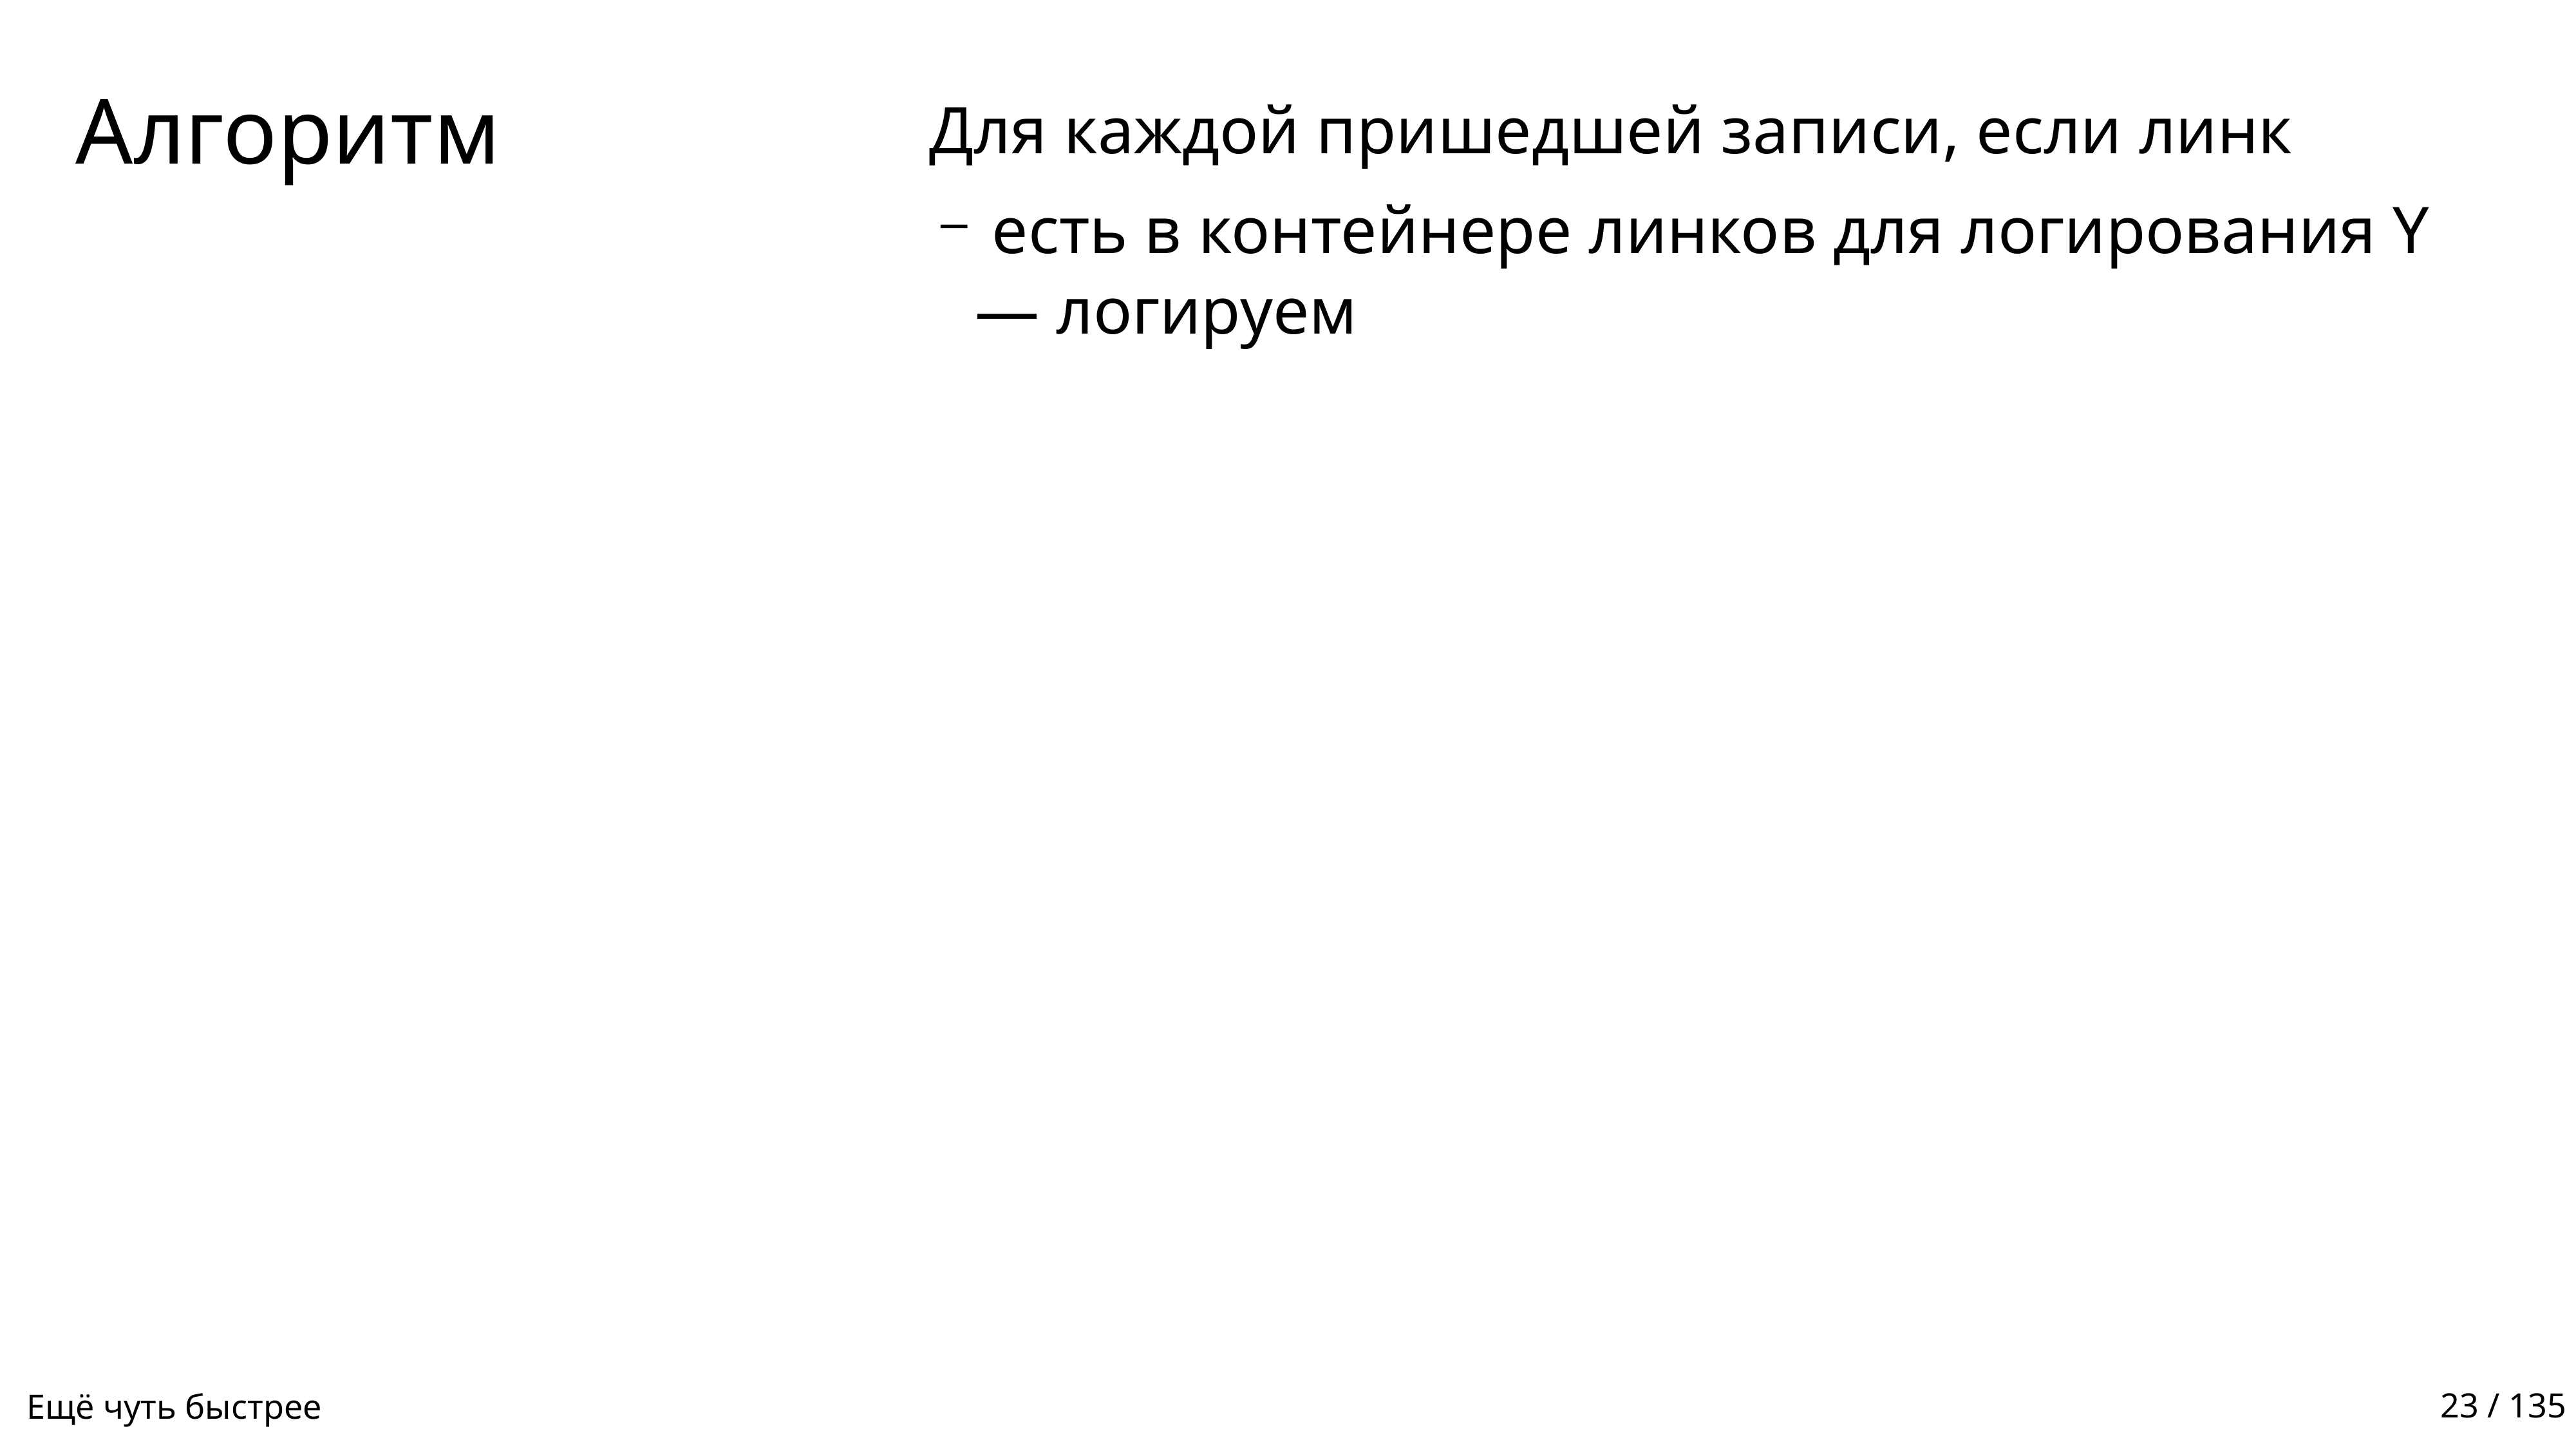

# Алгоритм
Для каждой пришедшей записи, если линк
 есть в контейнере линков для логирования Y — логируем
Ещё чуть быстрее